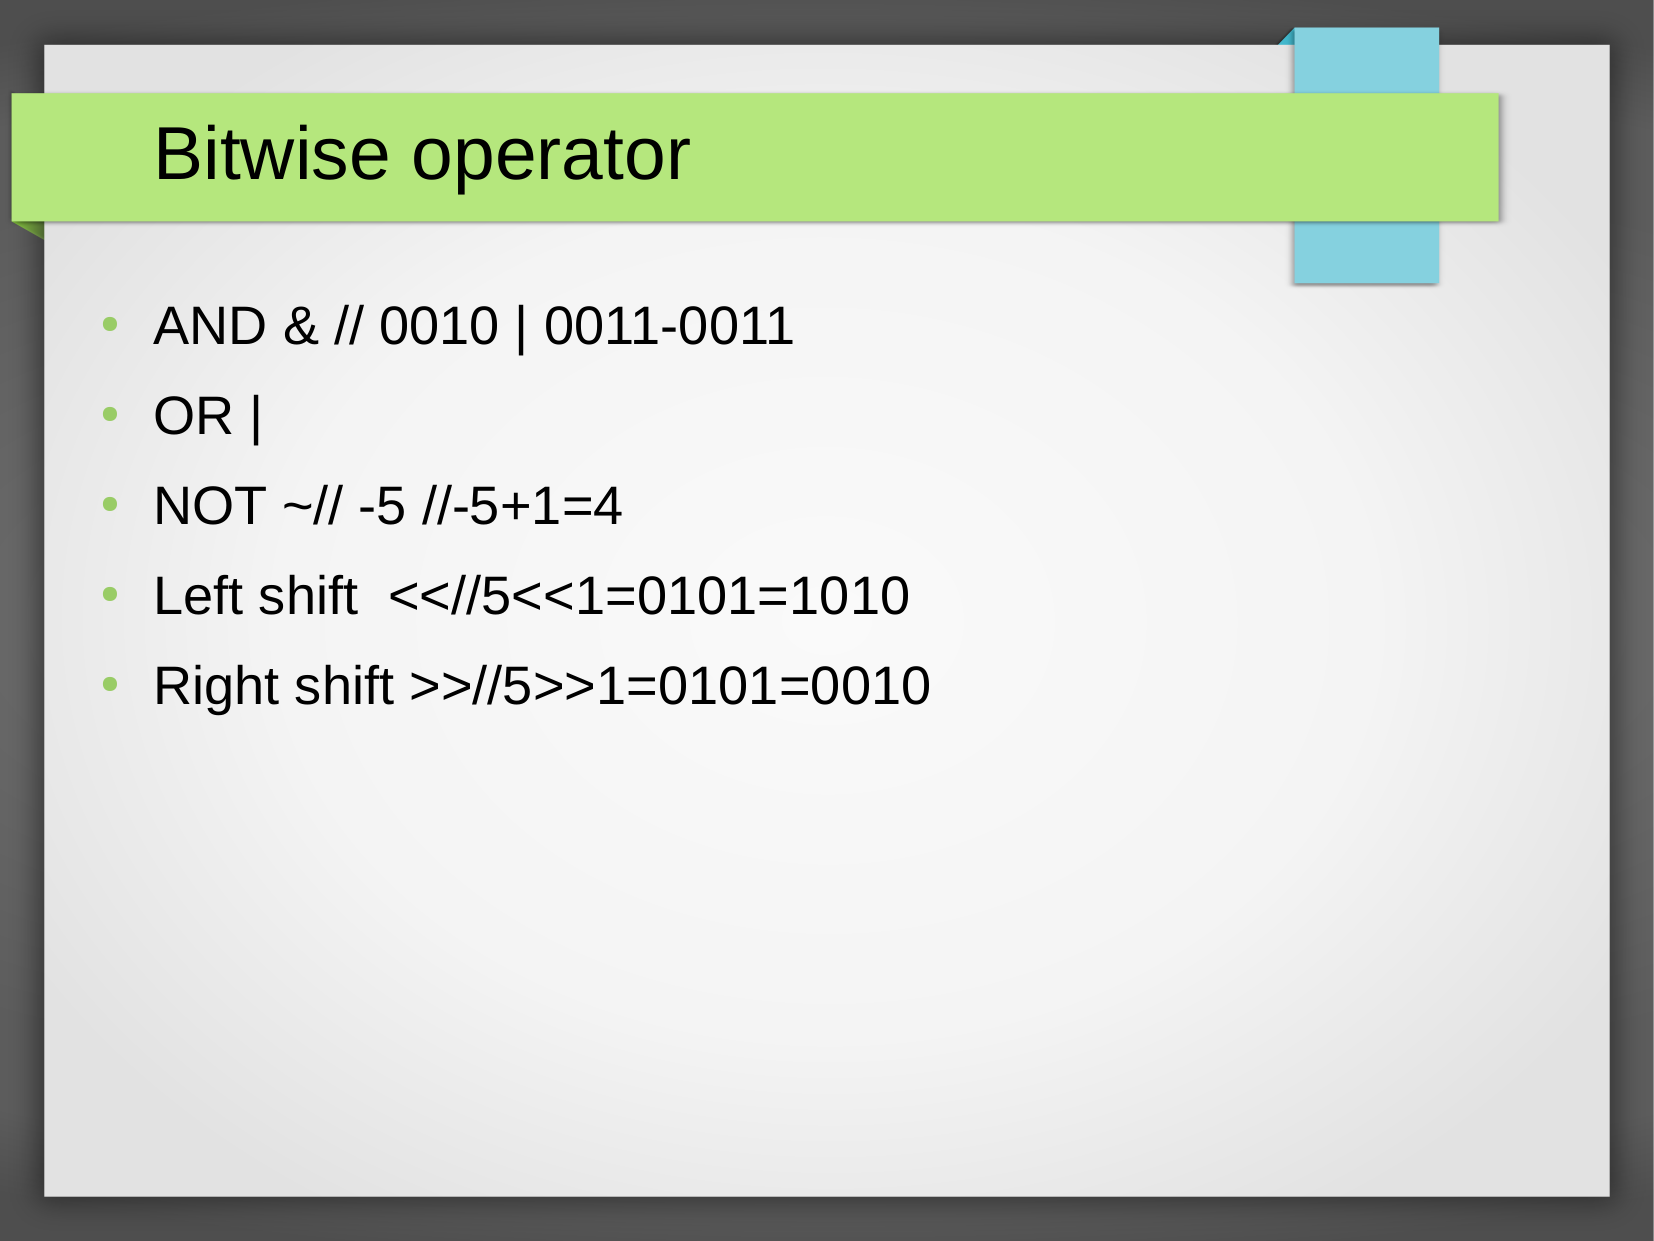

# Bitwise operator
AND & // 0010 | 0011-0011
OR |
NOT ~// -5 //-5+1=4
Left shift <<//5<<1=0101=1010
Right shift >>//5>>1=0101=0010